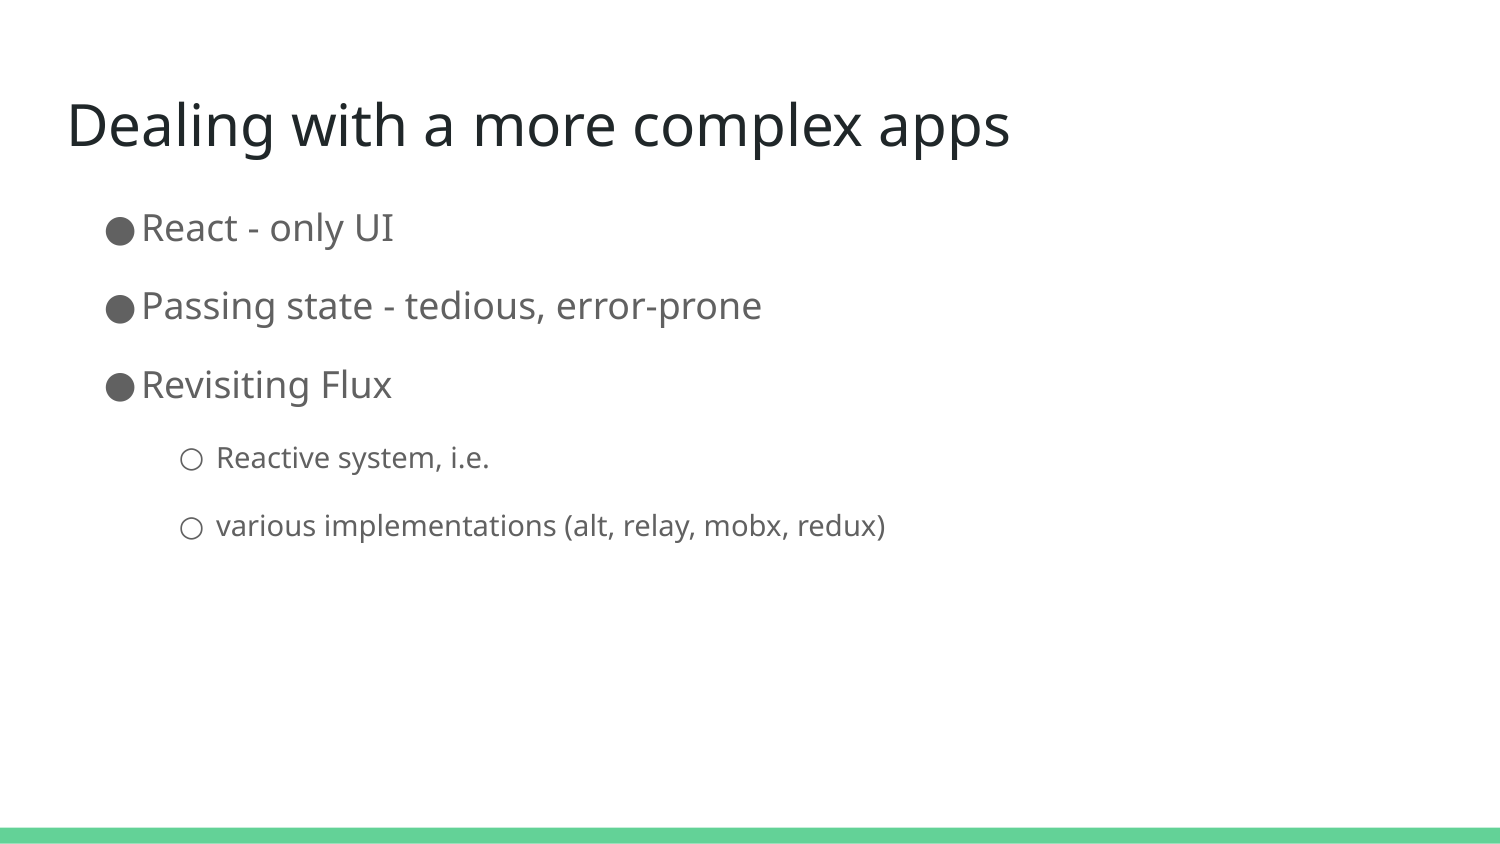

# Dealing with a more complex apps
React - only UI
Passing state - tedious, error-prone
Revisiting Flux
Reactive system, i.e.
various implementations (alt, relay, mobx, redux)